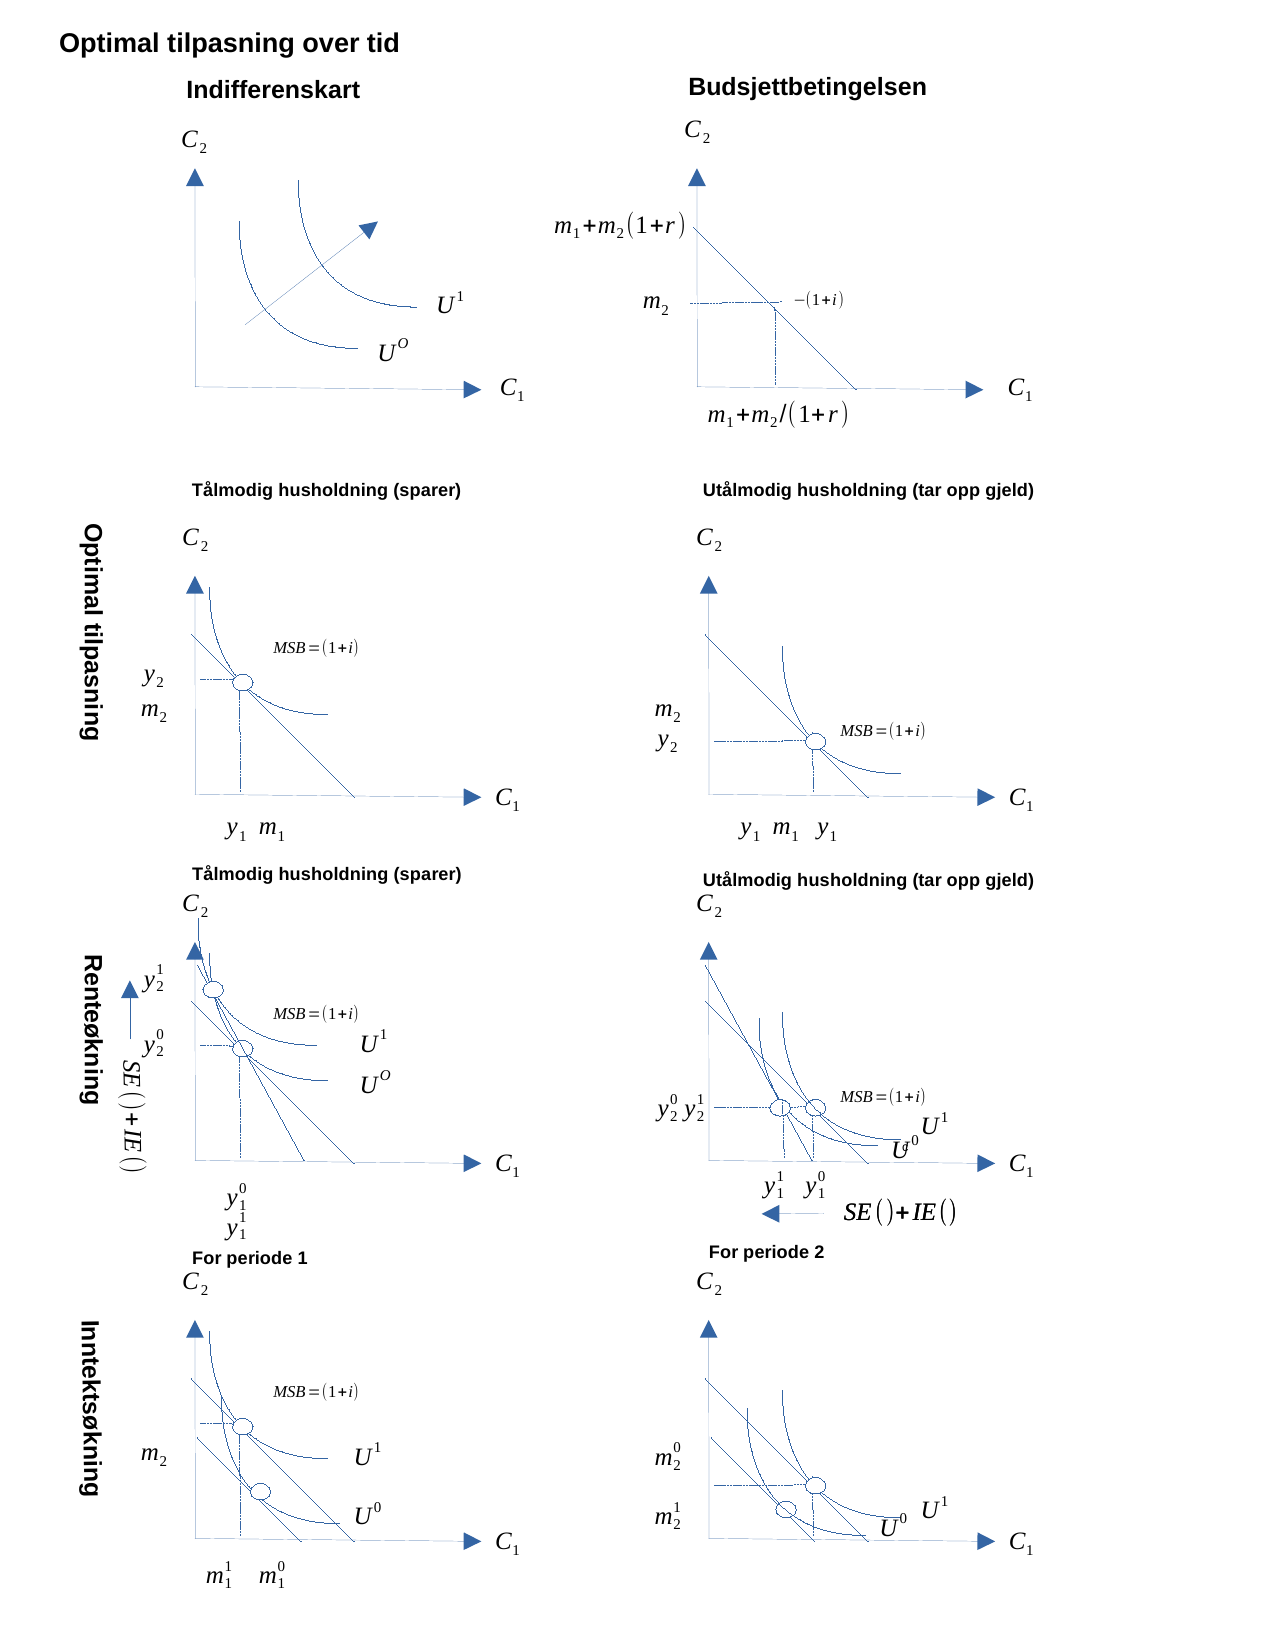

Optimal tilpasning over tid
Budsjettbetingelsen
Indifferenskart
Tålmodig husholdning (sparer)
Utålmodig husholdning (tar opp gjeld)
Optimal tilpasning
Tålmodig husholdning (sparer)
Utålmodig husholdning (tar opp gjeld)
Renteøkning
For periode 2
For periode 1
Inntektsøkning